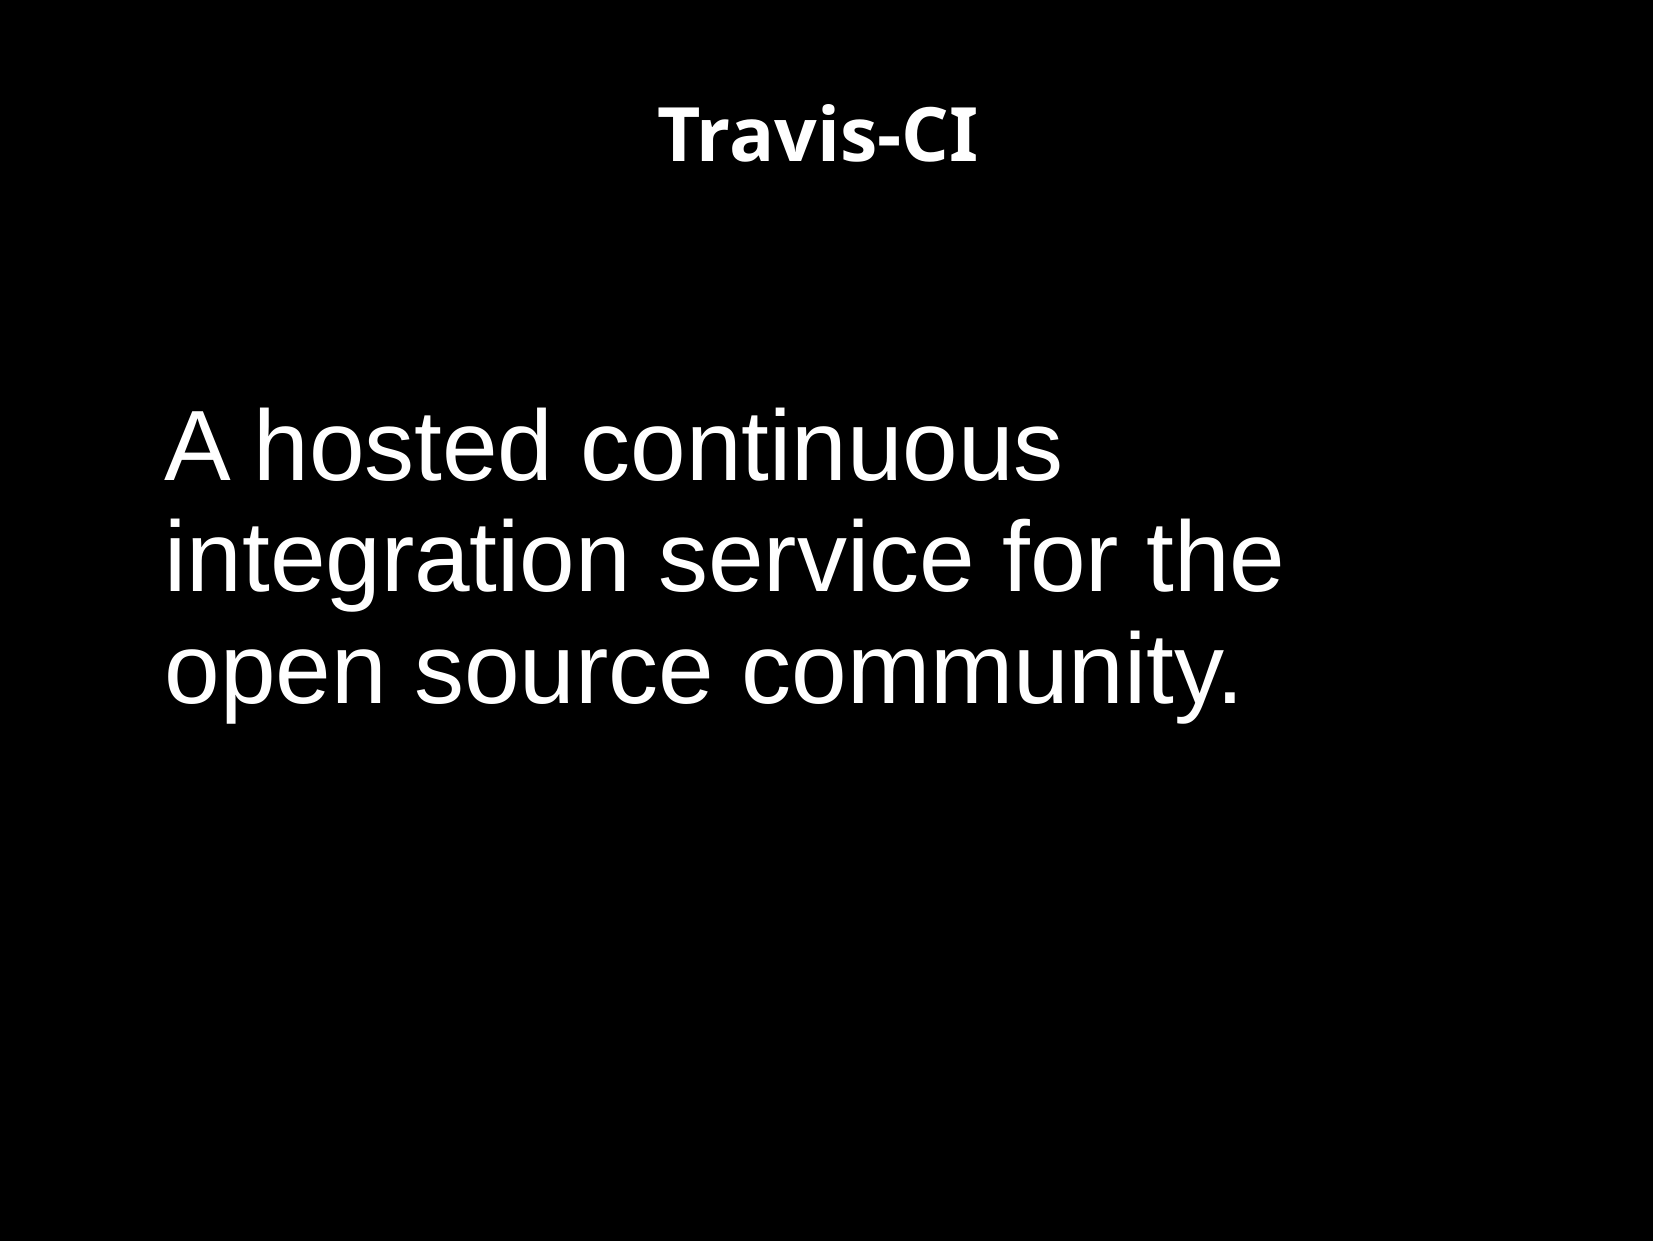

Travis-CI
A hosted continuous integration service for the open source community.